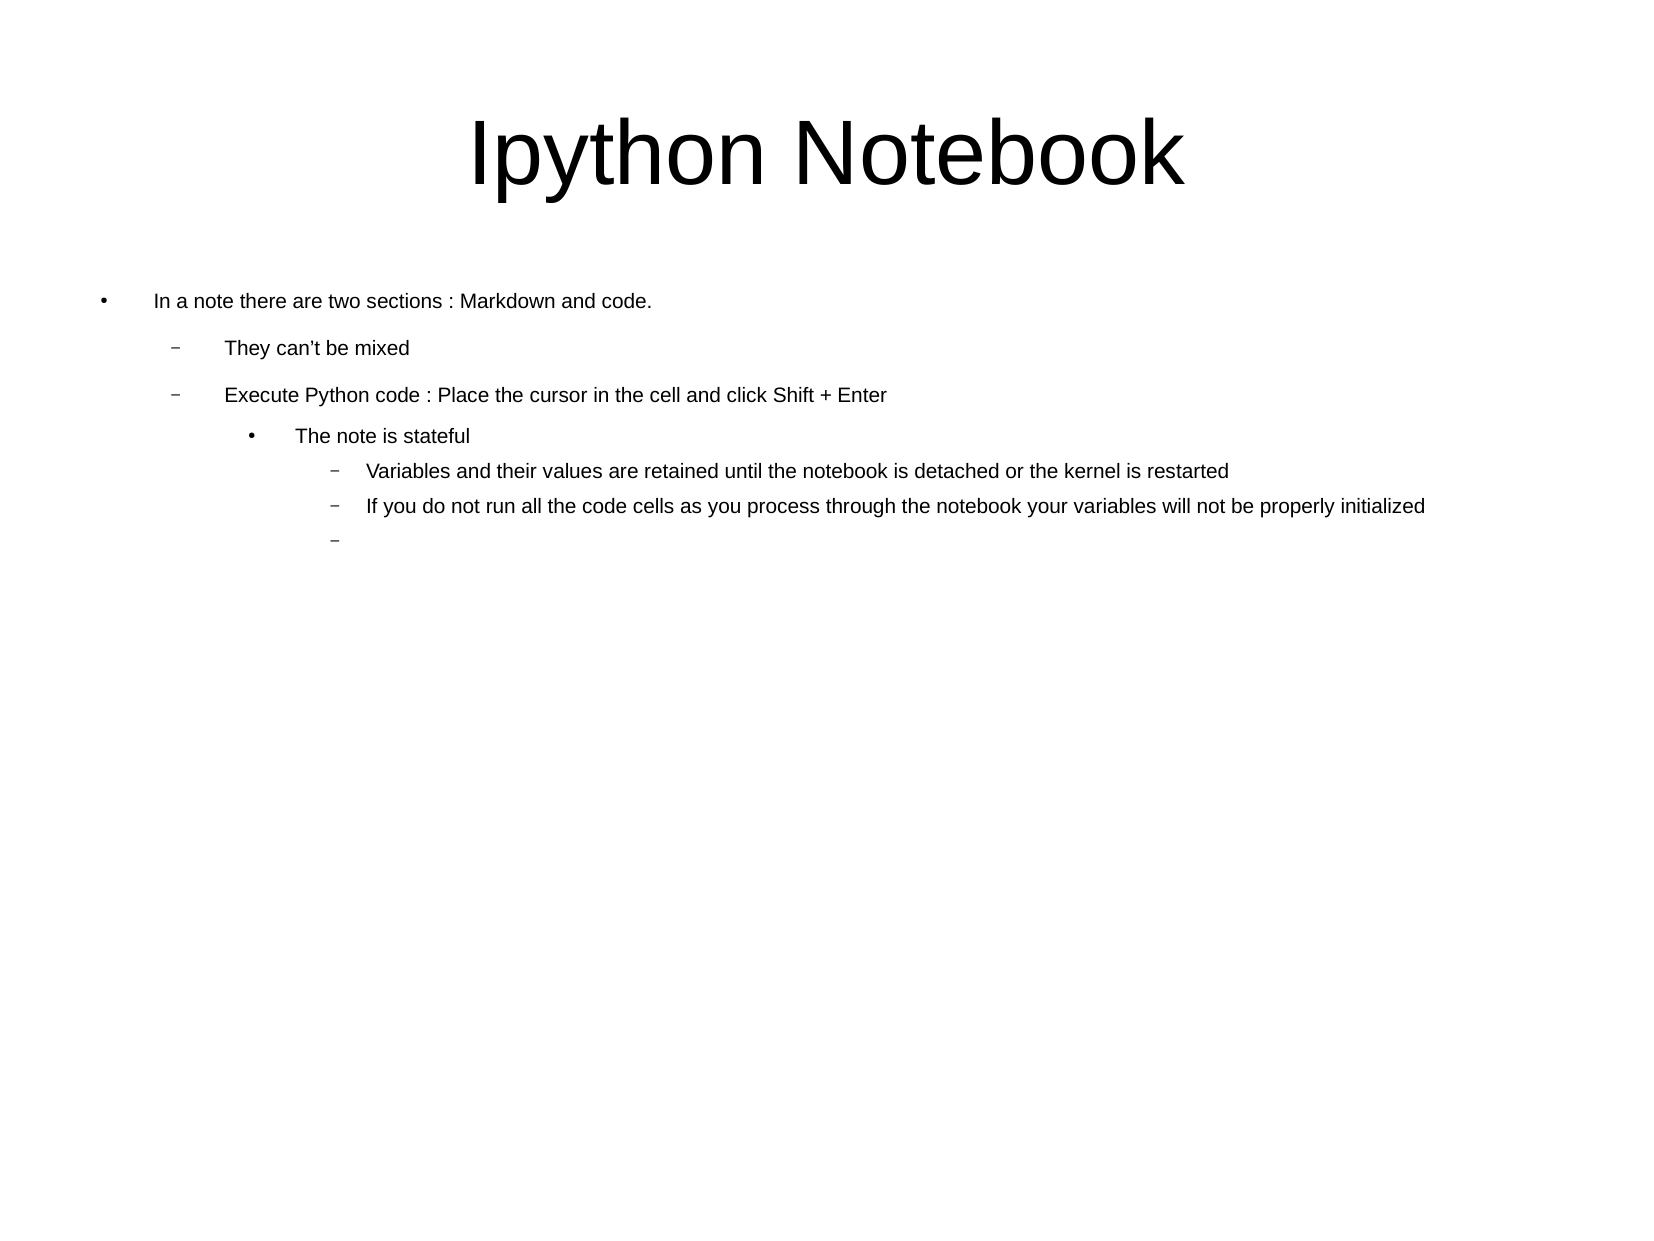

# Ipython Notebook
In a note there are two sections : Markdown and code.
They can’t be mixed
Execute Python code : Place the cursor in the cell and click Shift + Enter
The note is stateful
Variables and their values are retained until the notebook is detached or the kernel is restarted
If you do not run all the code cells as you process through the notebook your variables will not be properly initialized